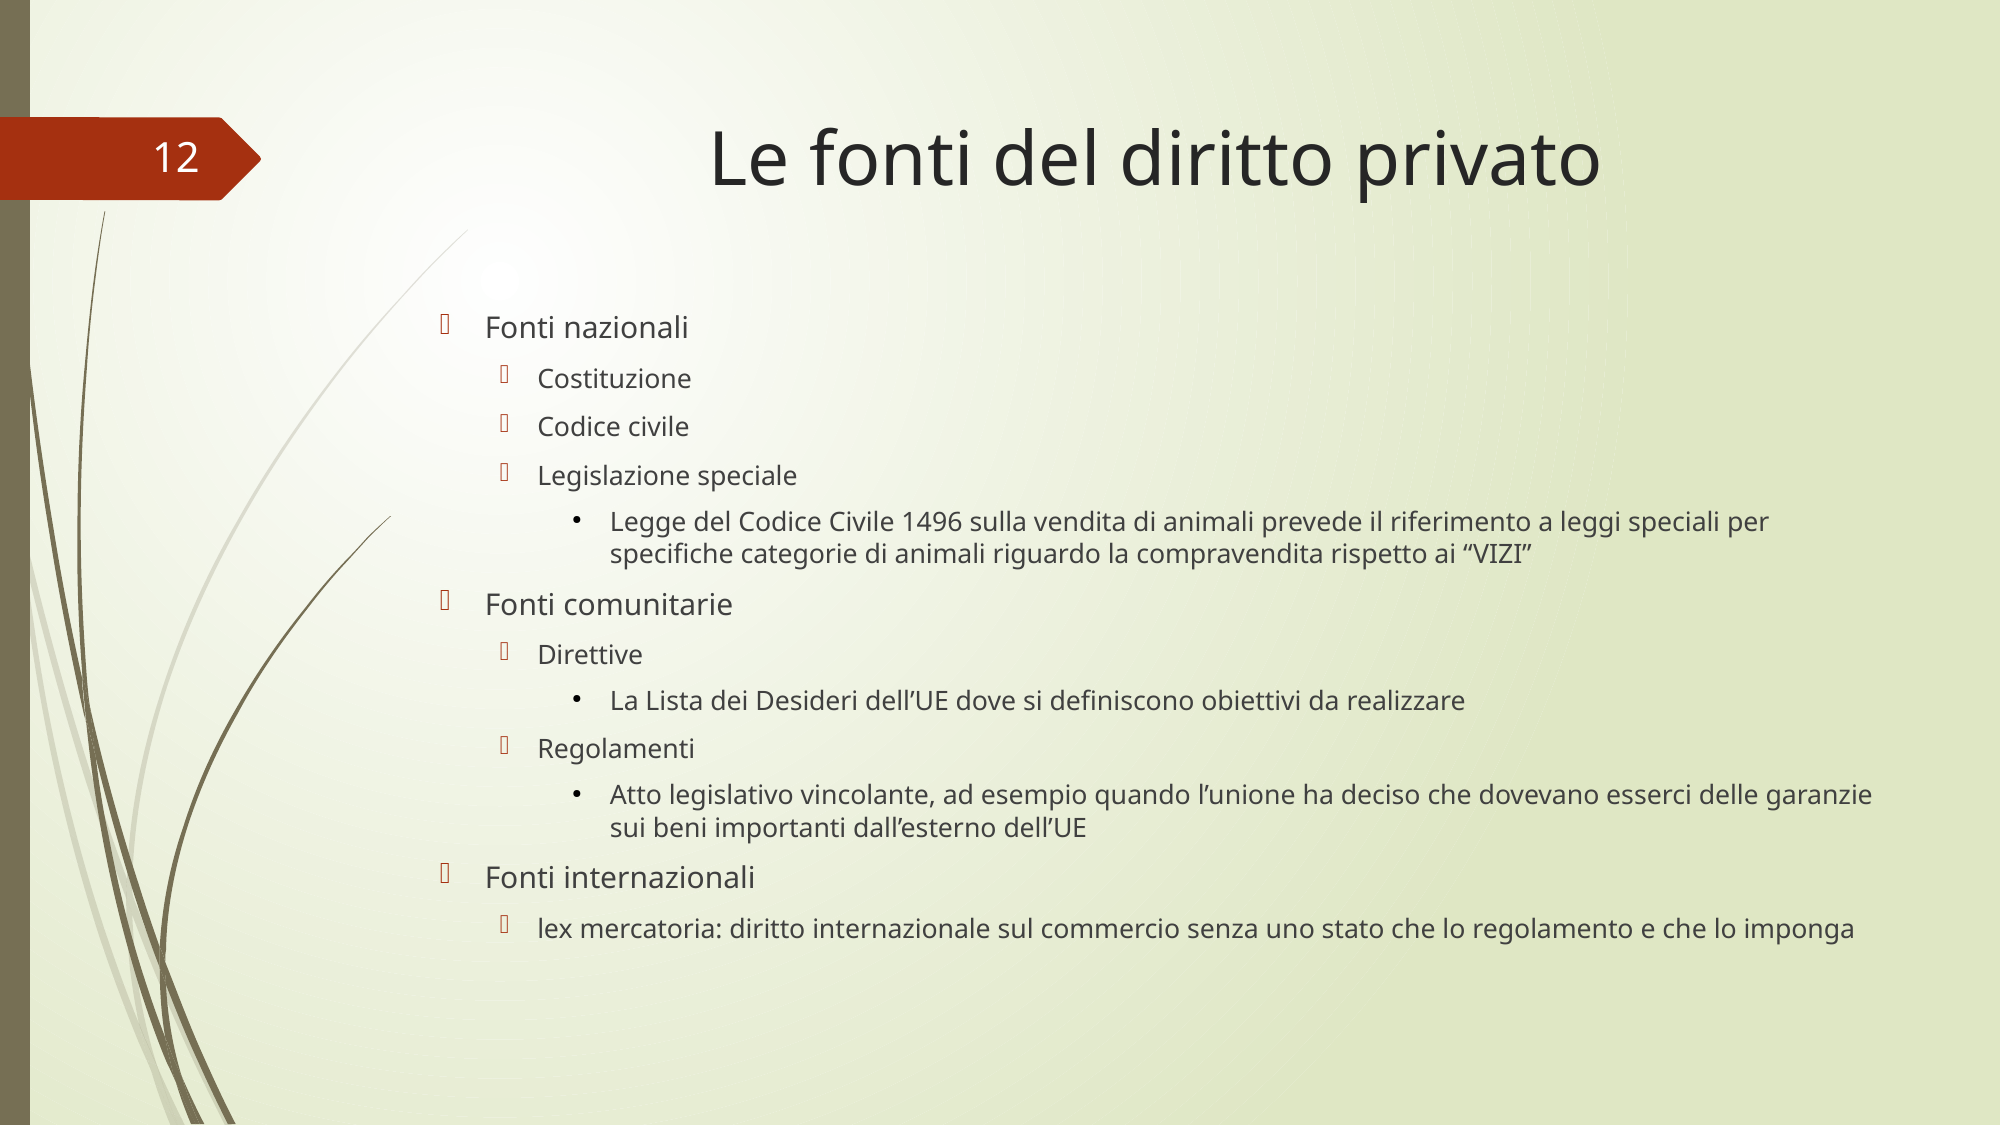

# Le fonti del diritto privato
Fonti nazionali
Costituzione
Codice civile
Legislazione speciale
Legge del Codice Civile 1496 sulla vendita di animali prevede il riferimento a leggi speciali per specifiche categorie di animali riguardo la compravendita rispetto ai “VIZI”
Fonti comunitarie
Direttive
La Lista dei Desideri dell’UE dove si definiscono obiettivi da realizzare
Regolamenti
Atto legislativo vincolante, ad esempio quando l’unione ha deciso che dovevano esserci delle garanzie sui beni importanti dall’esterno dell’UE
Fonti internazionali
lex mercatoria: diritto internazionale sul commercio senza uno stato che lo regolamento e che lo imponga